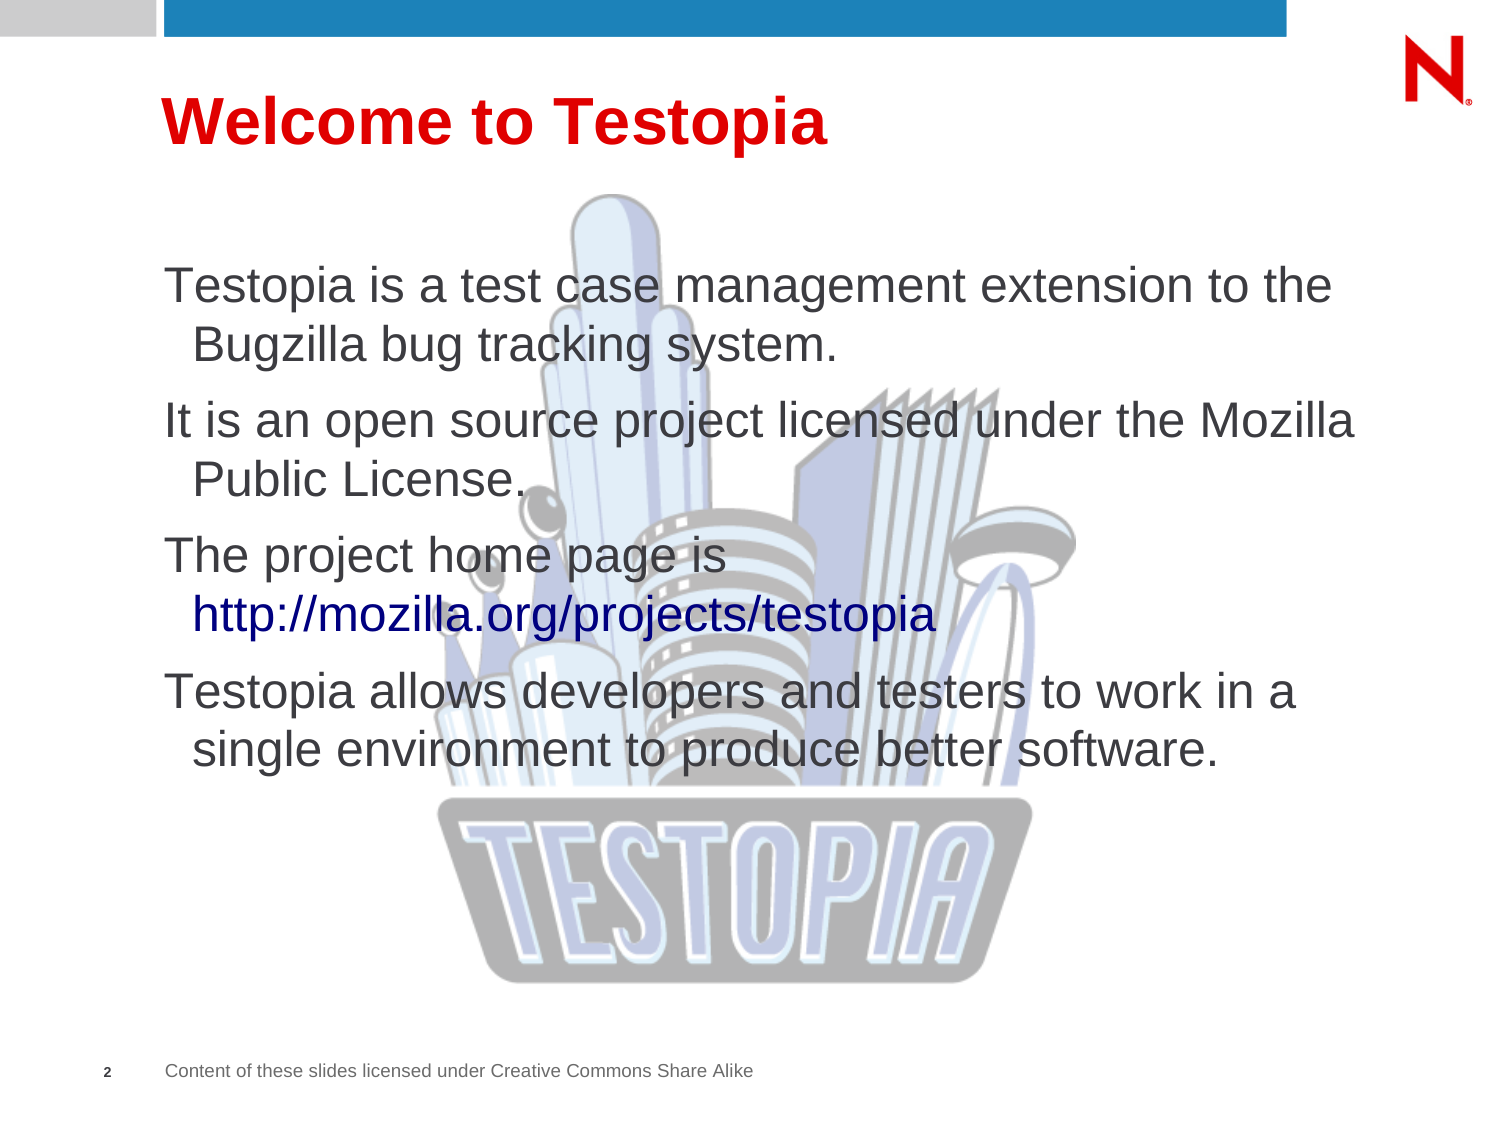

# Welcome to Testopia
Testopia is a test case management extension to the Bugzilla bug tracking system.
It is an open source project licensed under the Mozilla Public License.
The project home page is http://mozilla.org/projects/testopia
Testopia allows developers and testers to work in a single environment to produce better software.